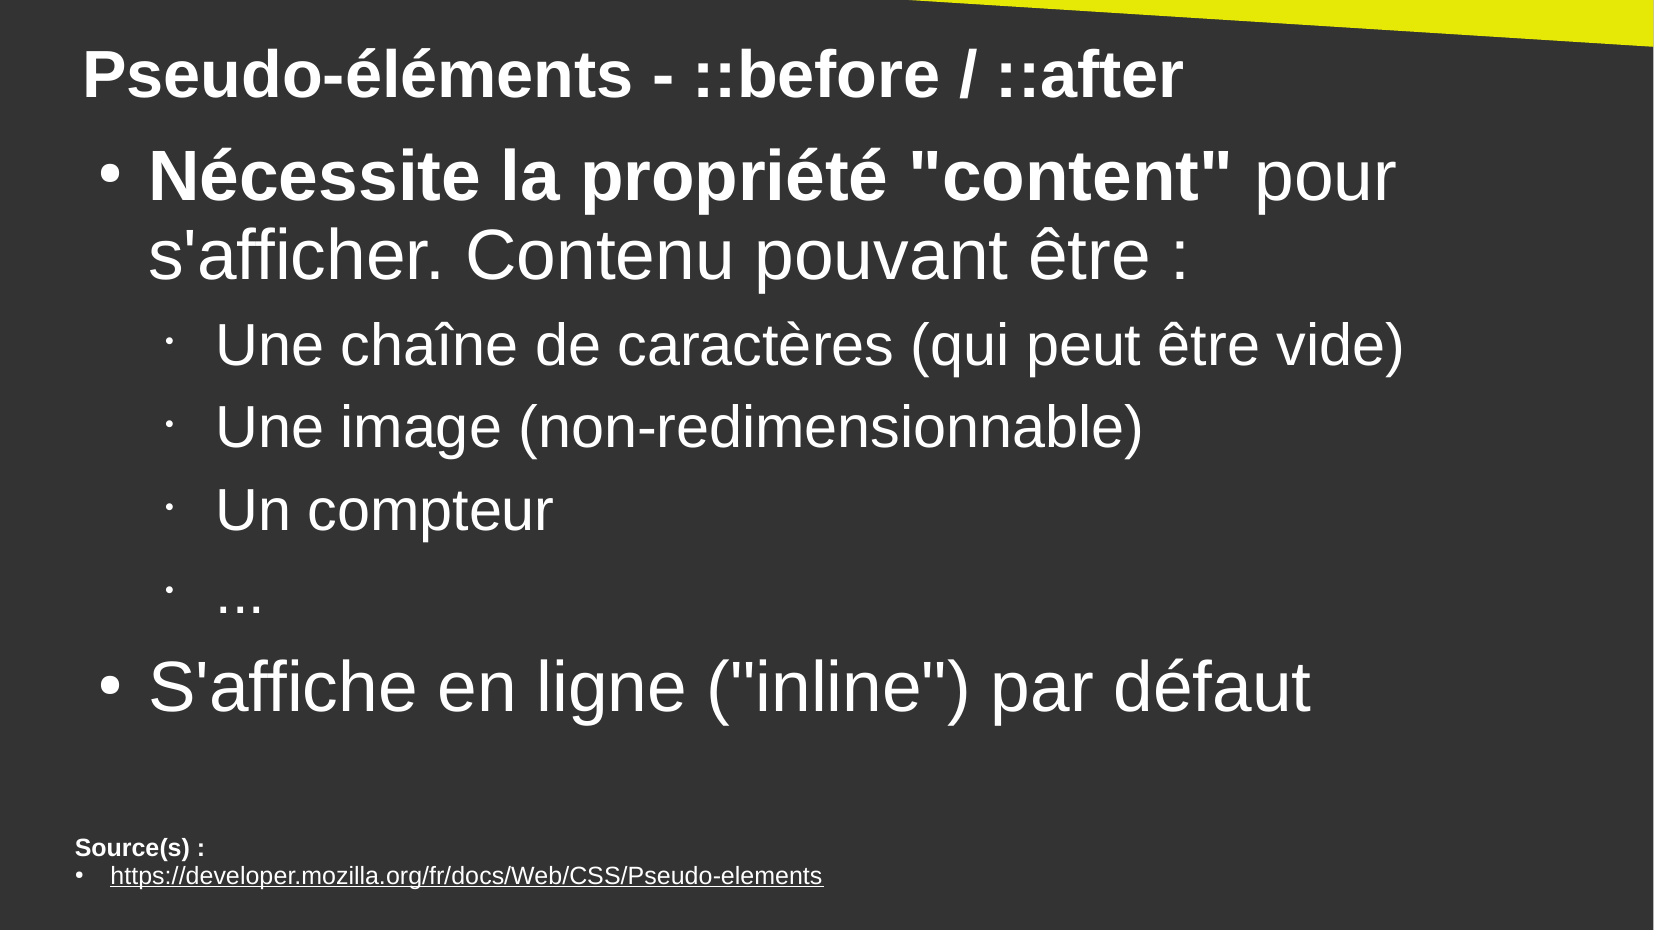

# Pseudo-éléments - ::before / ::after
Nécessite la propriété "content" pour s'afficher. Contenu pouvant être :
Une chaîne de caractères (qui peut être vide)
Une image (non-redimensionnable)
Un compteur
...
S'affiche en ligne ("inline") par défaut
Source(s) :
https://developer.mozilla.org/fr/docs/Web/CSS/Pseudo-elements